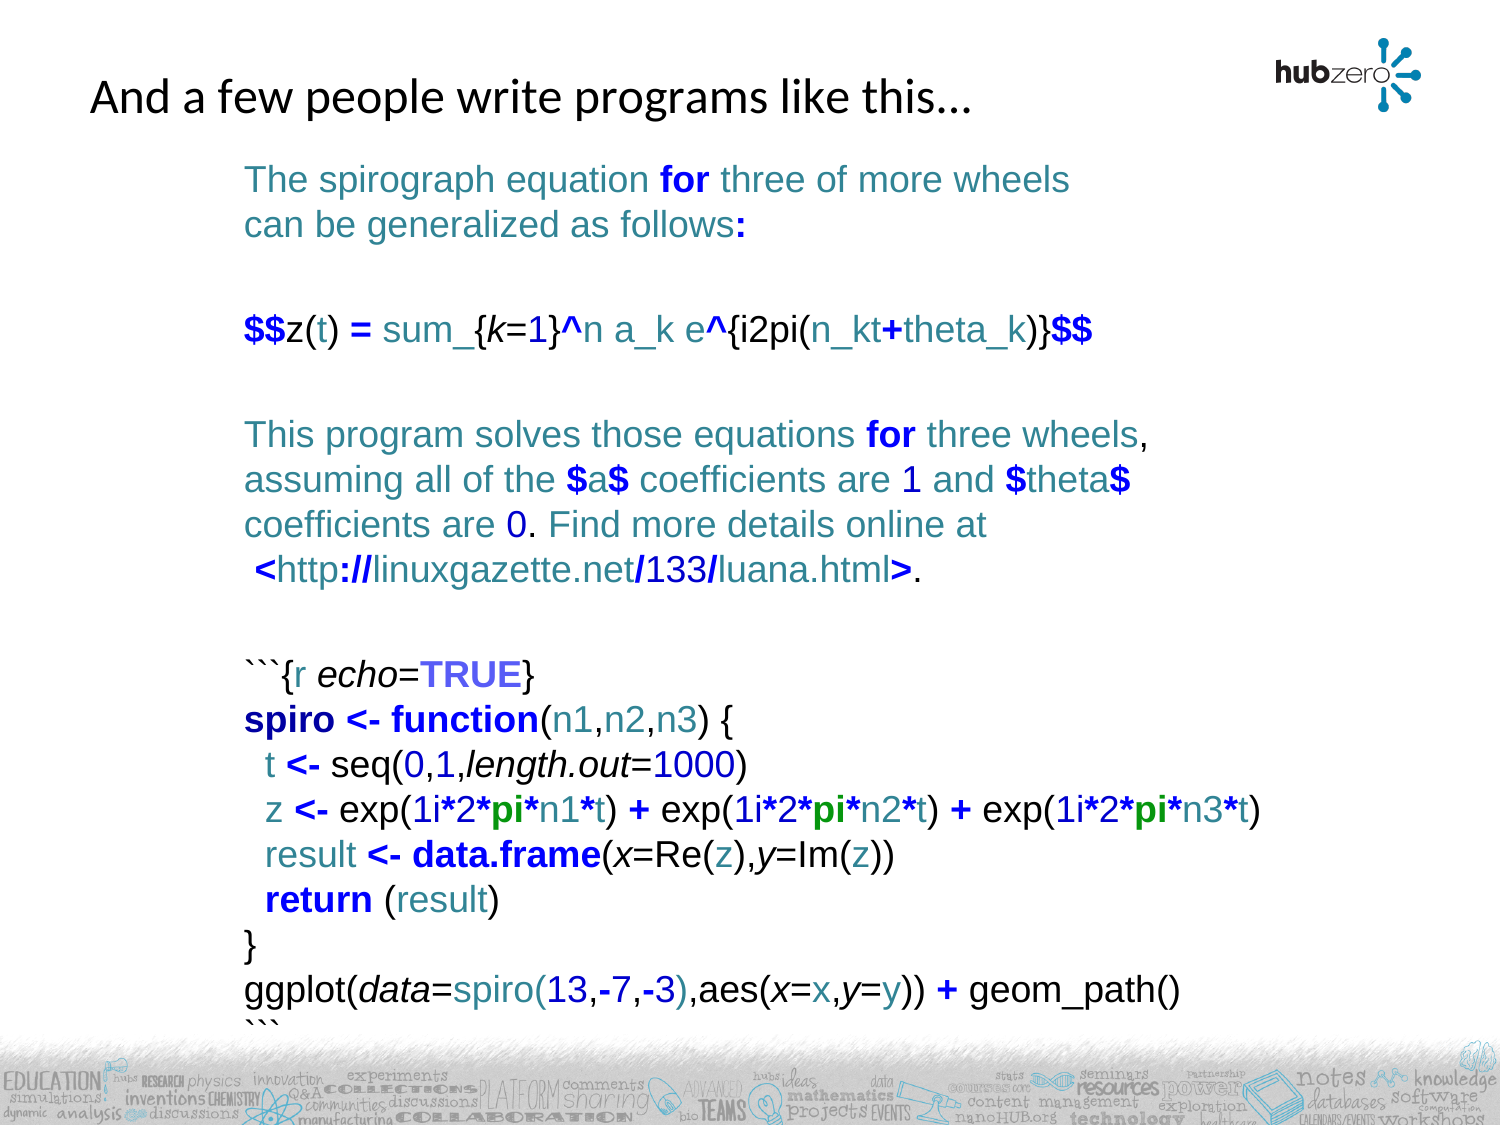

# And a few people write programs like this...
The spirograph equation for three of more wheels
can be generalized as follows:
$$z(t) = sum_{k=1}^n a_k e^{i2pi(n_kt+theta_k)}$$
This program solves those equations for three wheels,
assuming all of the $a$ coefficients are 1 and $theta$
coefficients are 0. Find more details online at
 <http://linuxgazette.net/133/luana.html>.
```{r echo=TRUE}
spiro <- function(n1,n2,n3) {
 t <- seq(0,1,length.out=1000)
 z <- exp(1i*2*pi*n1*t) + exp(1i*2*pi*n2*t) + exp(1i*2*pi*n3*t)
 result <- data.frame(x=Re(z),y=Im(z))
 return (result)
}
ggplot(data=spiro(13,-7,-3),aes(x=x,y=y)) + geom_path()
```